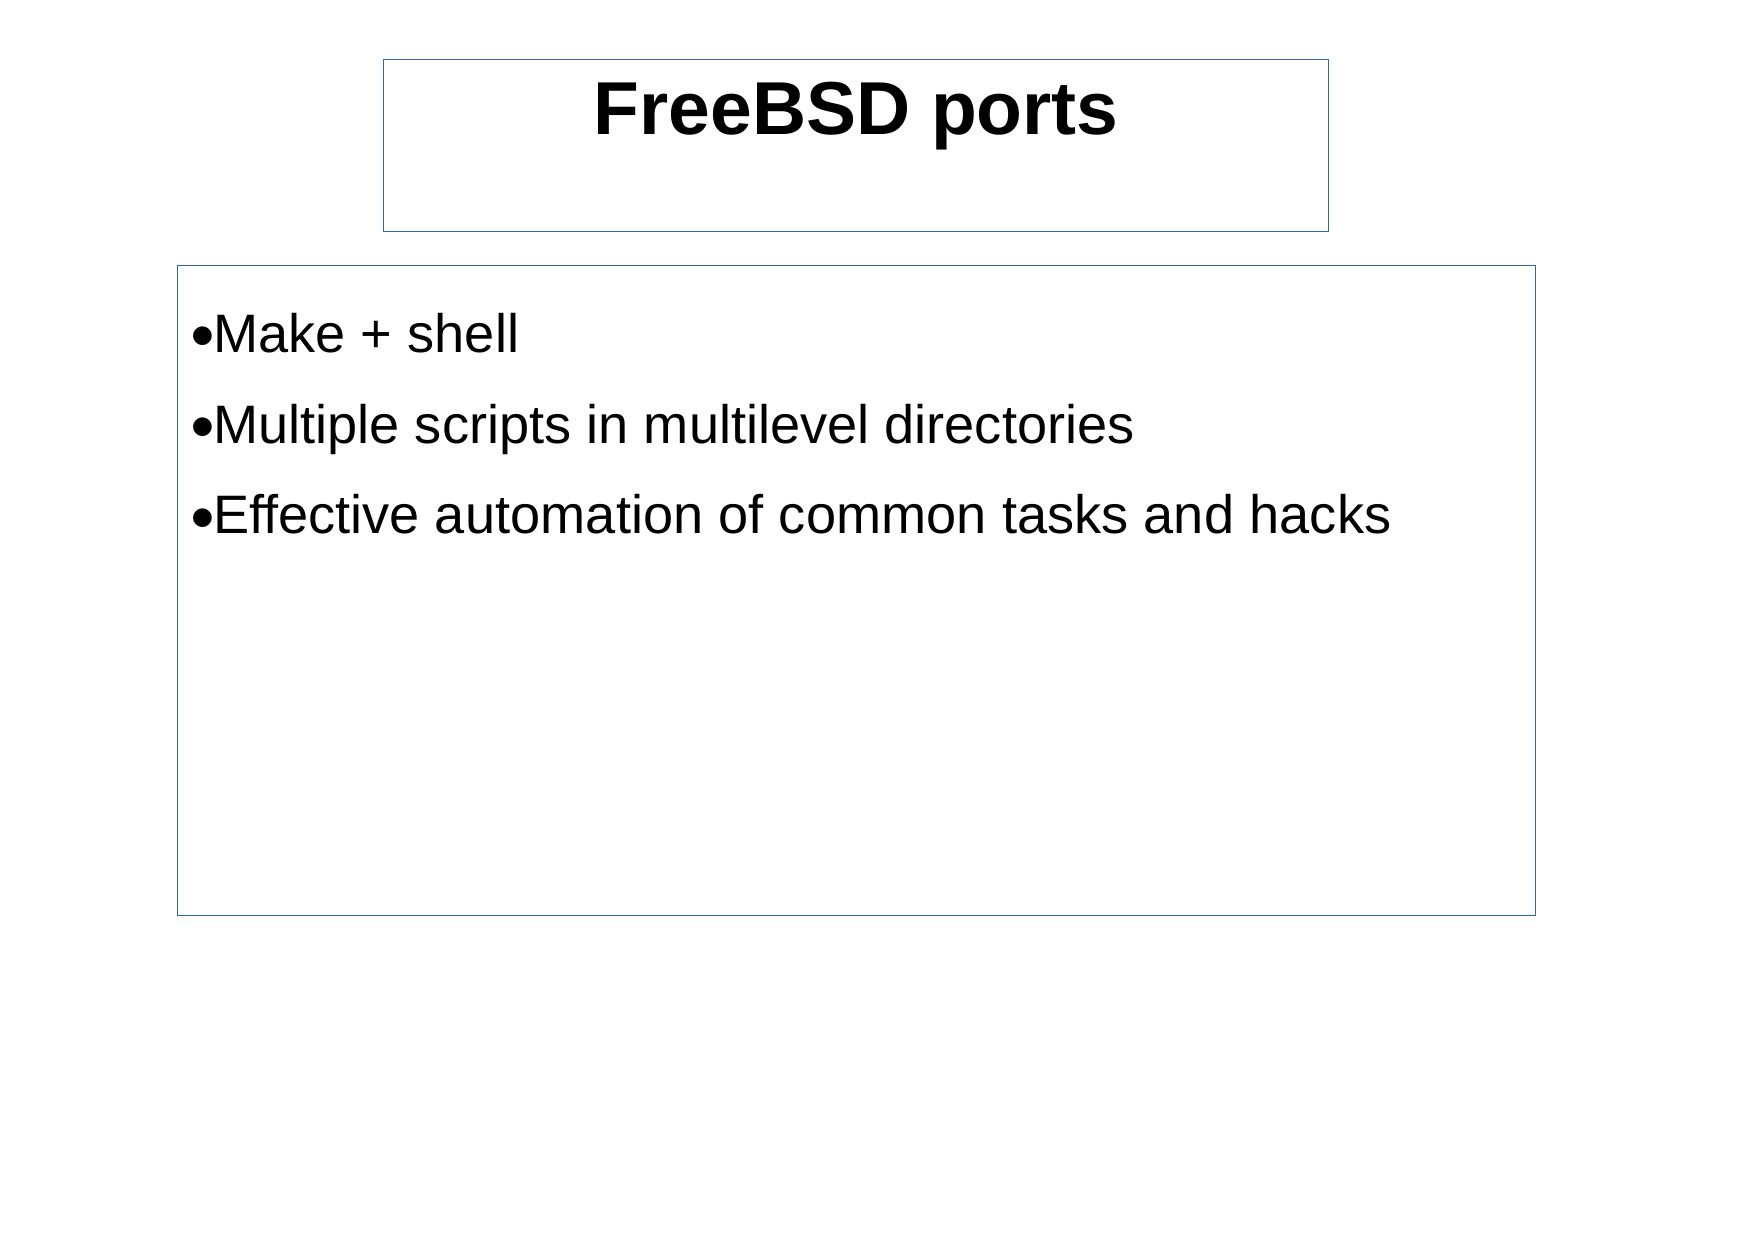

FreeBSD ports
Make + shell
Multiple scripts in multilevel directories
Effective automation of common tasks and hacks